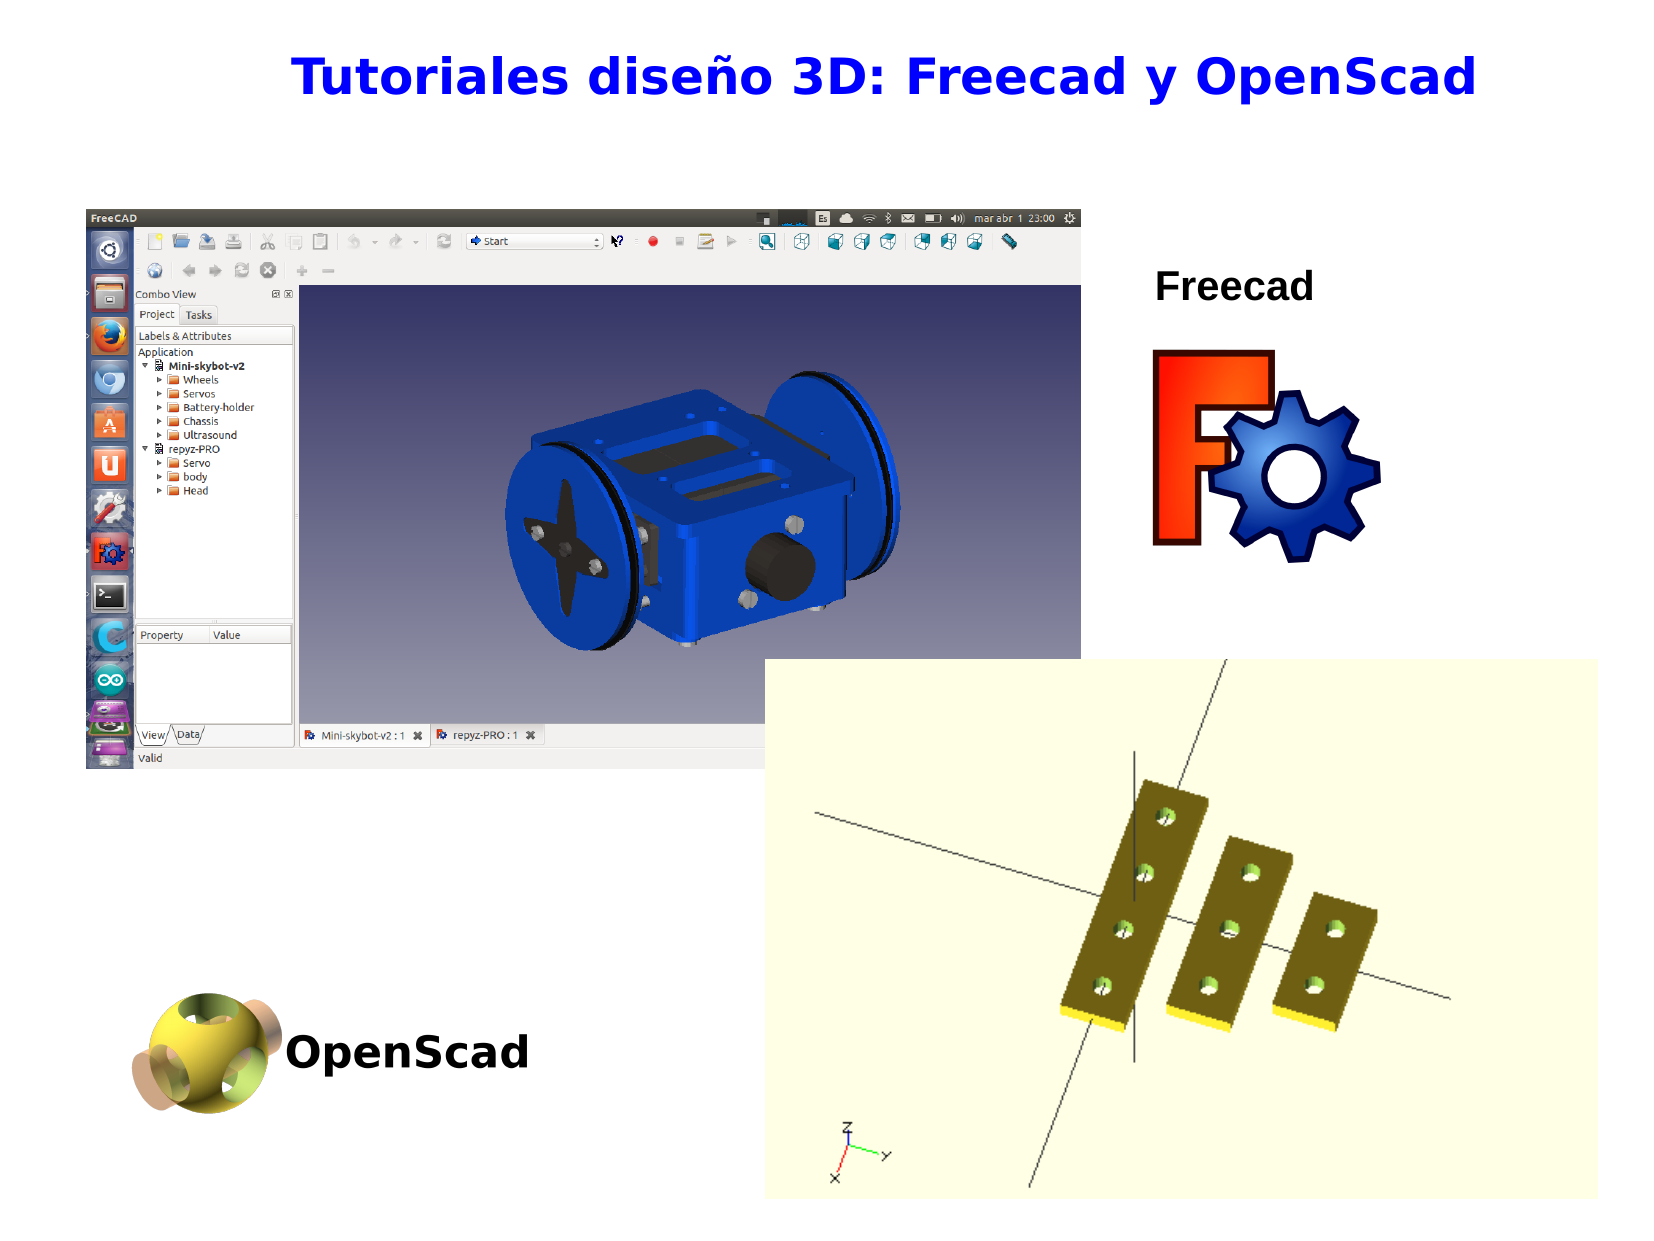

Tutoriales diseño 3D: Freecad y OpenScad
Freecad